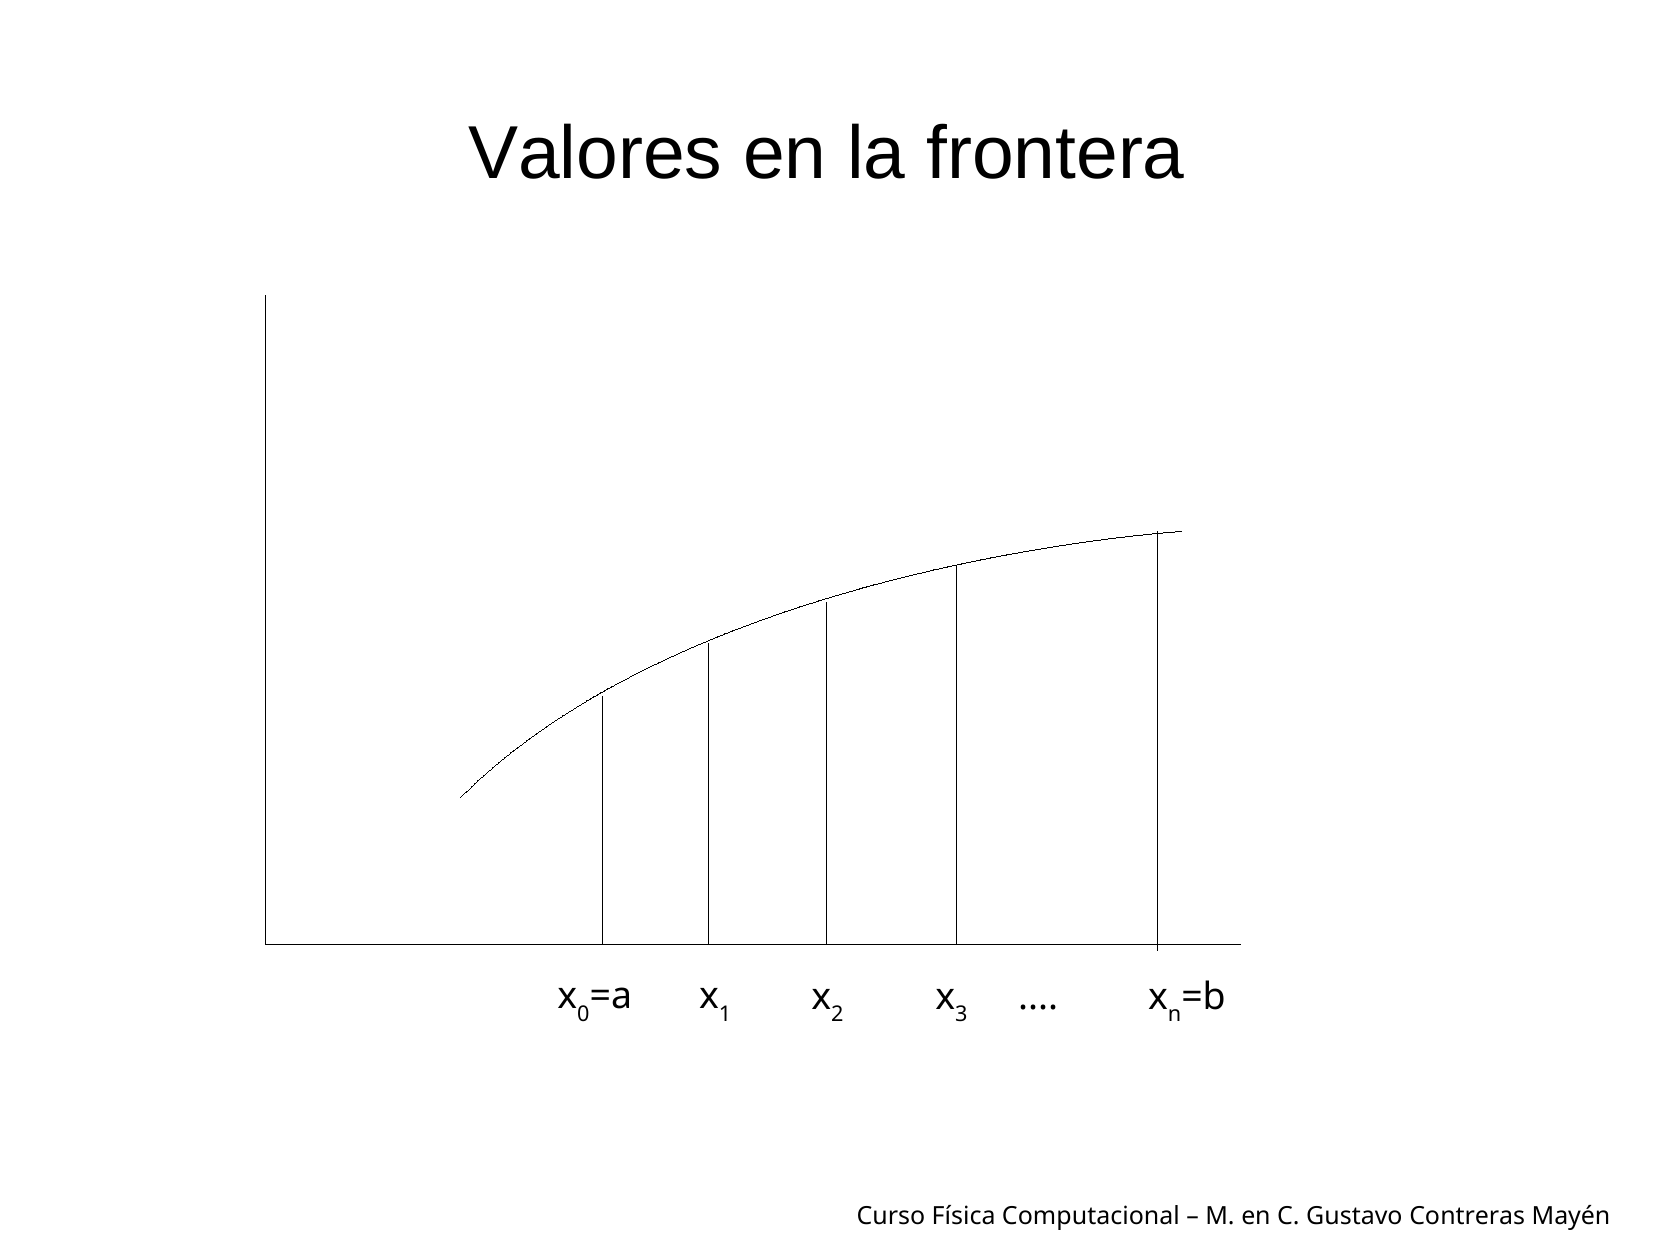

# Valores en la frontera
x0=a
x1
x2
x3
....
xn=b